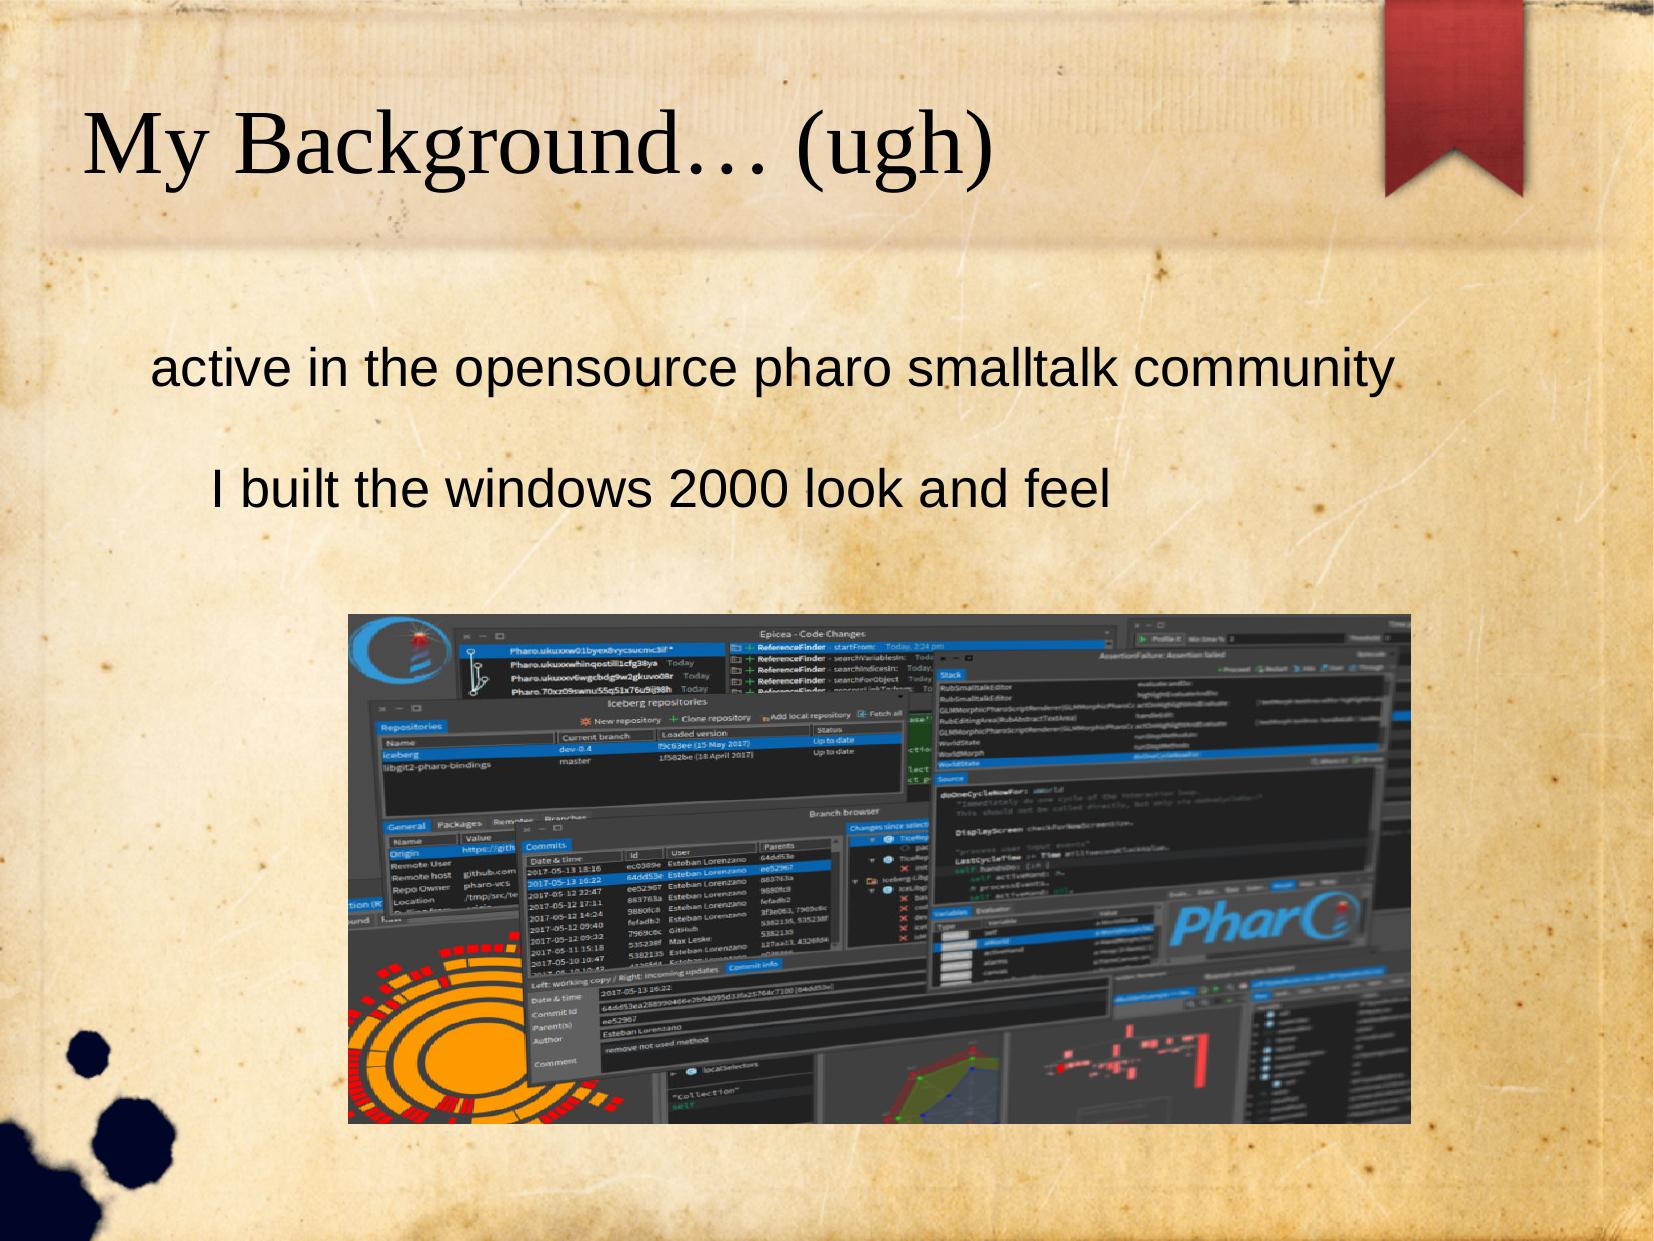

# My Background… (ugh)
active in the opensource pharo smalltalk community
 I built the windows 2000 look and feel